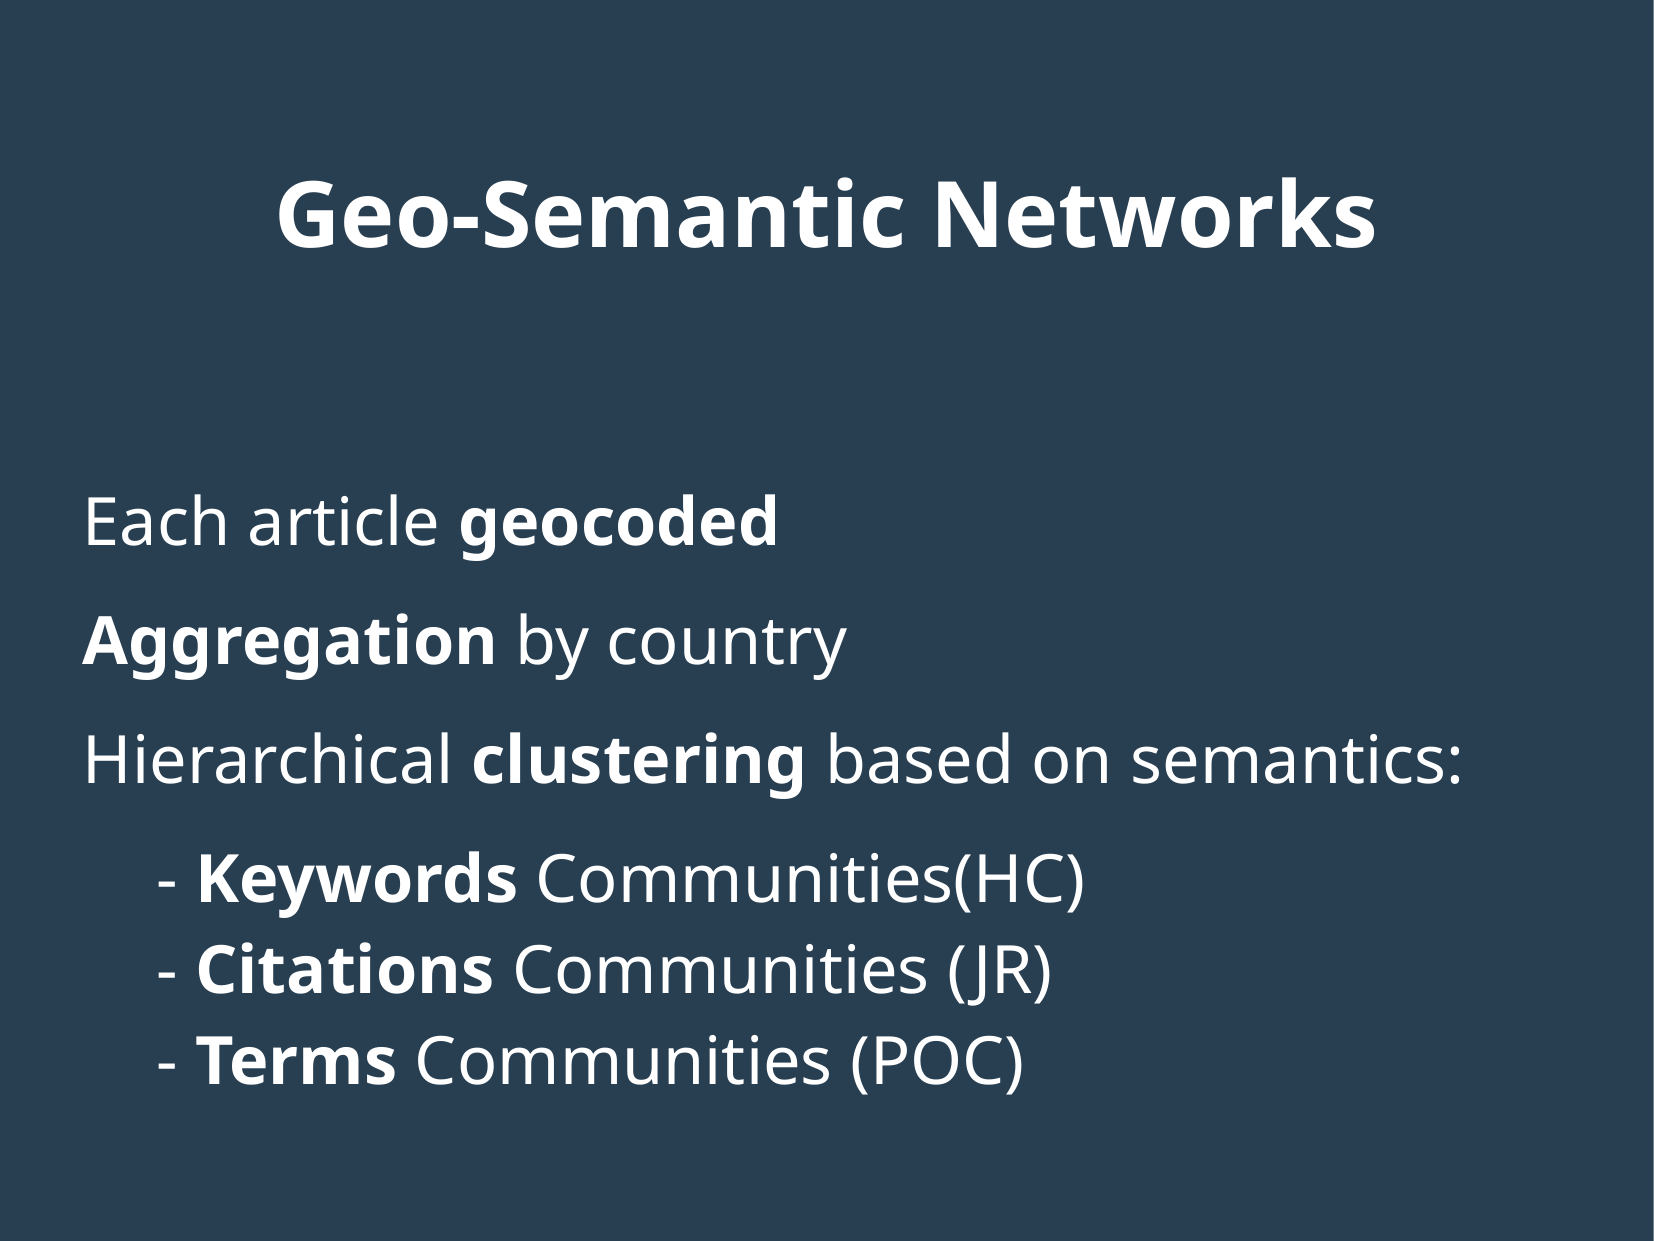

# Geo-Semantic Networks
Each article geocoded
Aggregation by country
Hierarchical clustering based on semantics:
	- Keywords Communities(HC)
	- Citations Communities (JR)
	- Terms Communities (POC)